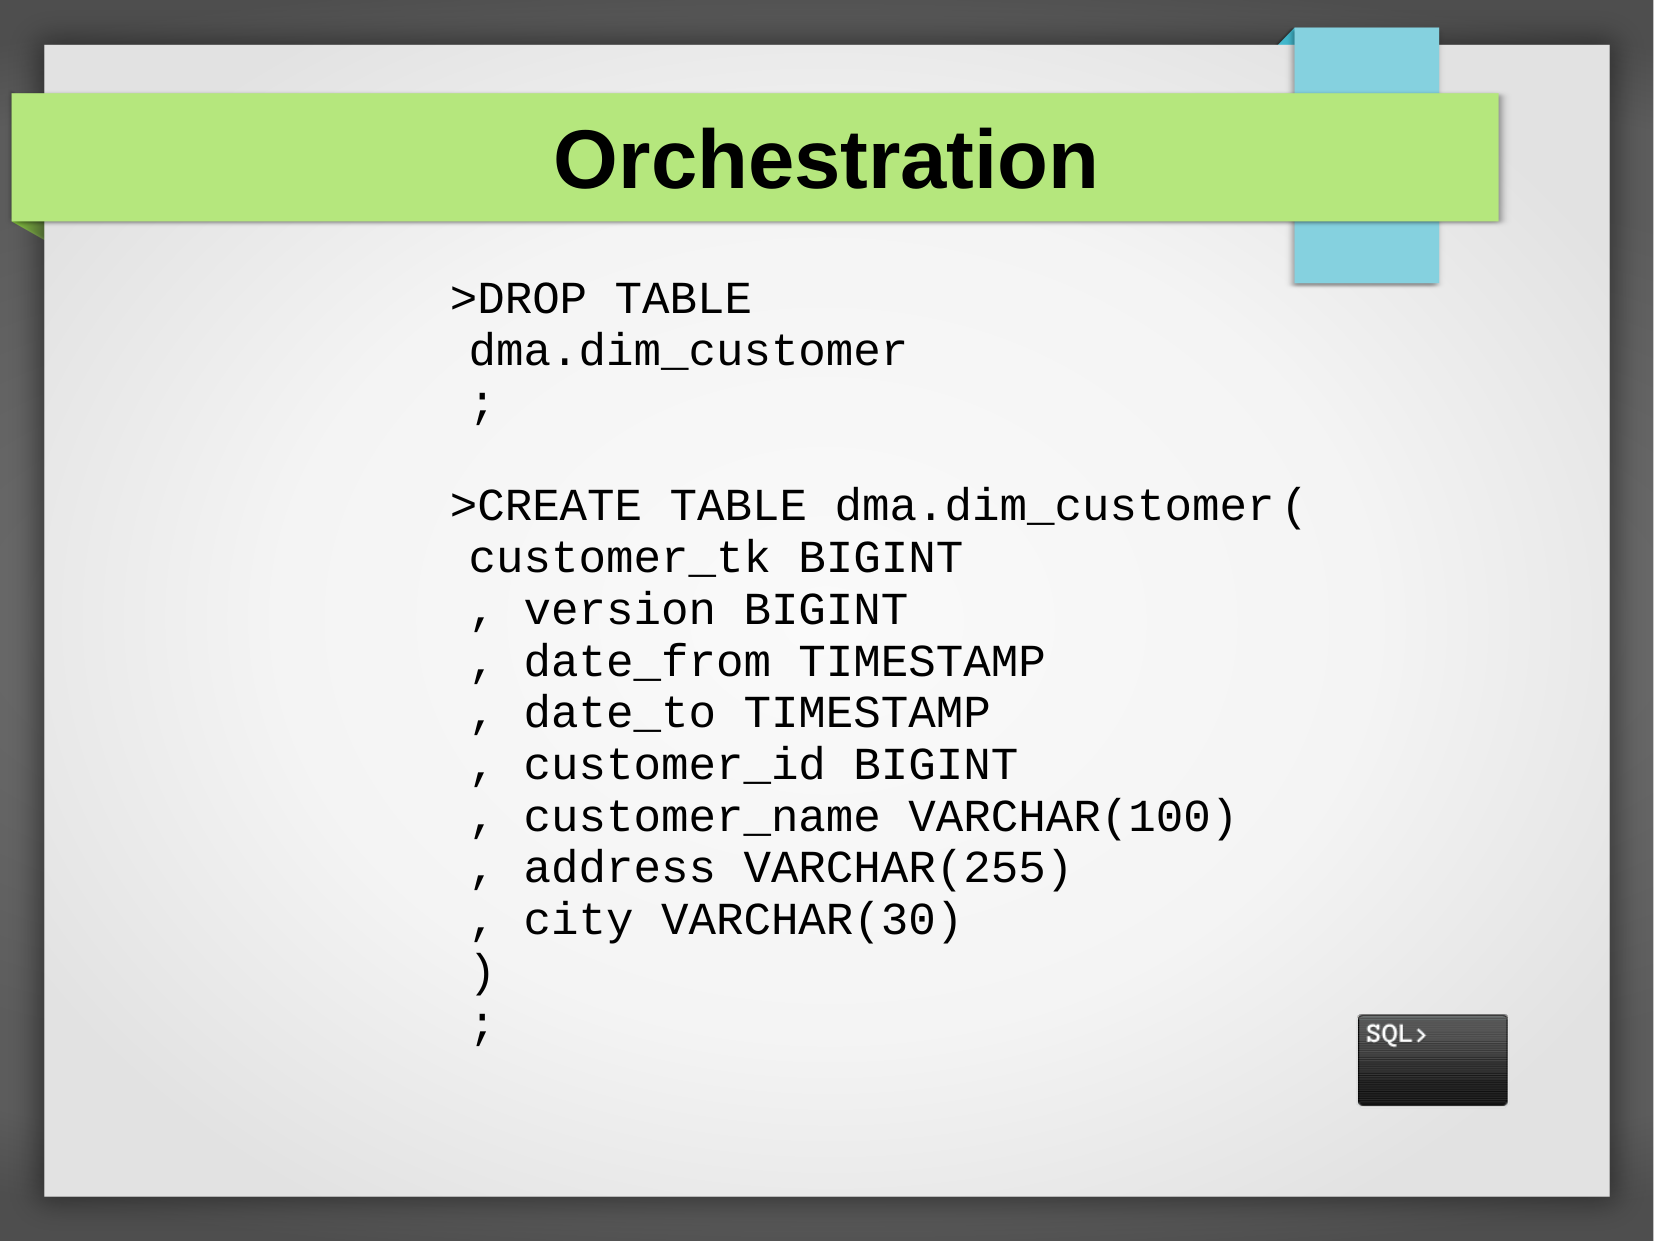

# Orchestration
 >DROP TABLE
	dma.dim_customer
	;
 >CREATE TABLE dma.dim_customer	(
	customer_tk BIGINT
	, version BIGINT
	, date_from TIMESTAMP
	, date_to TIMESTAMP
	, customer_id BIGINT
	, customer_name VARCHAR(100)
	, address VARCHAR(255)
	, city VARCHAR(30)
	)
	;